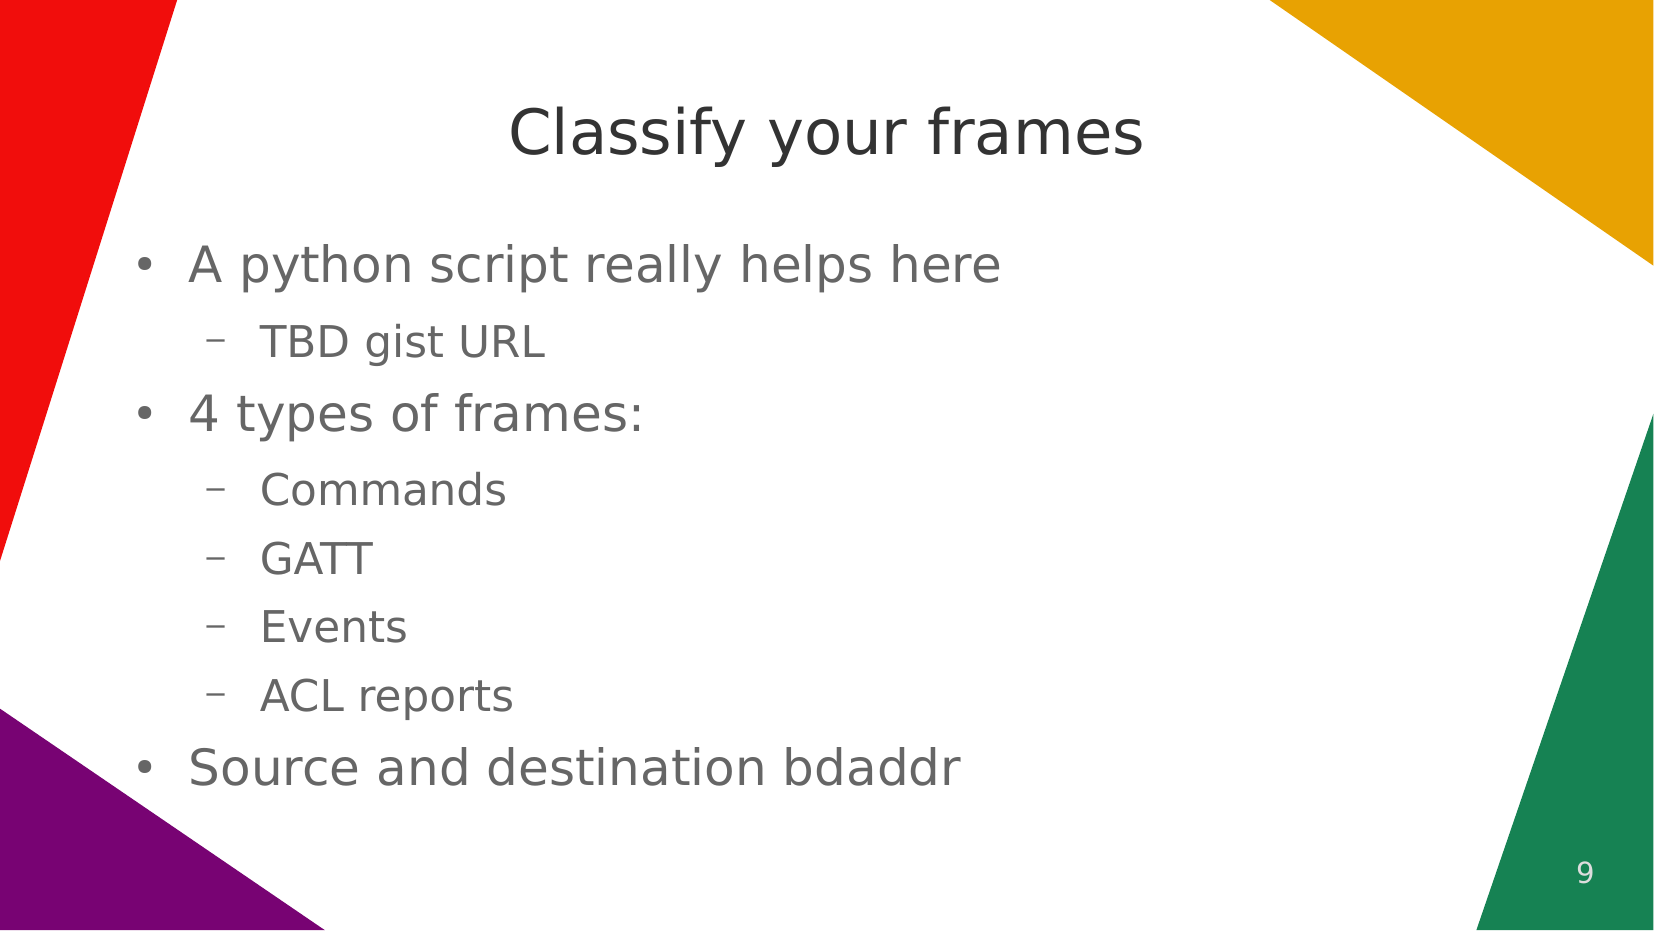

# Classify your frames
A python script really helps here
TBD gist URL
4 types of frames:
Commands
GATT
Events
ACL reports
Source and destination bdaddr
9